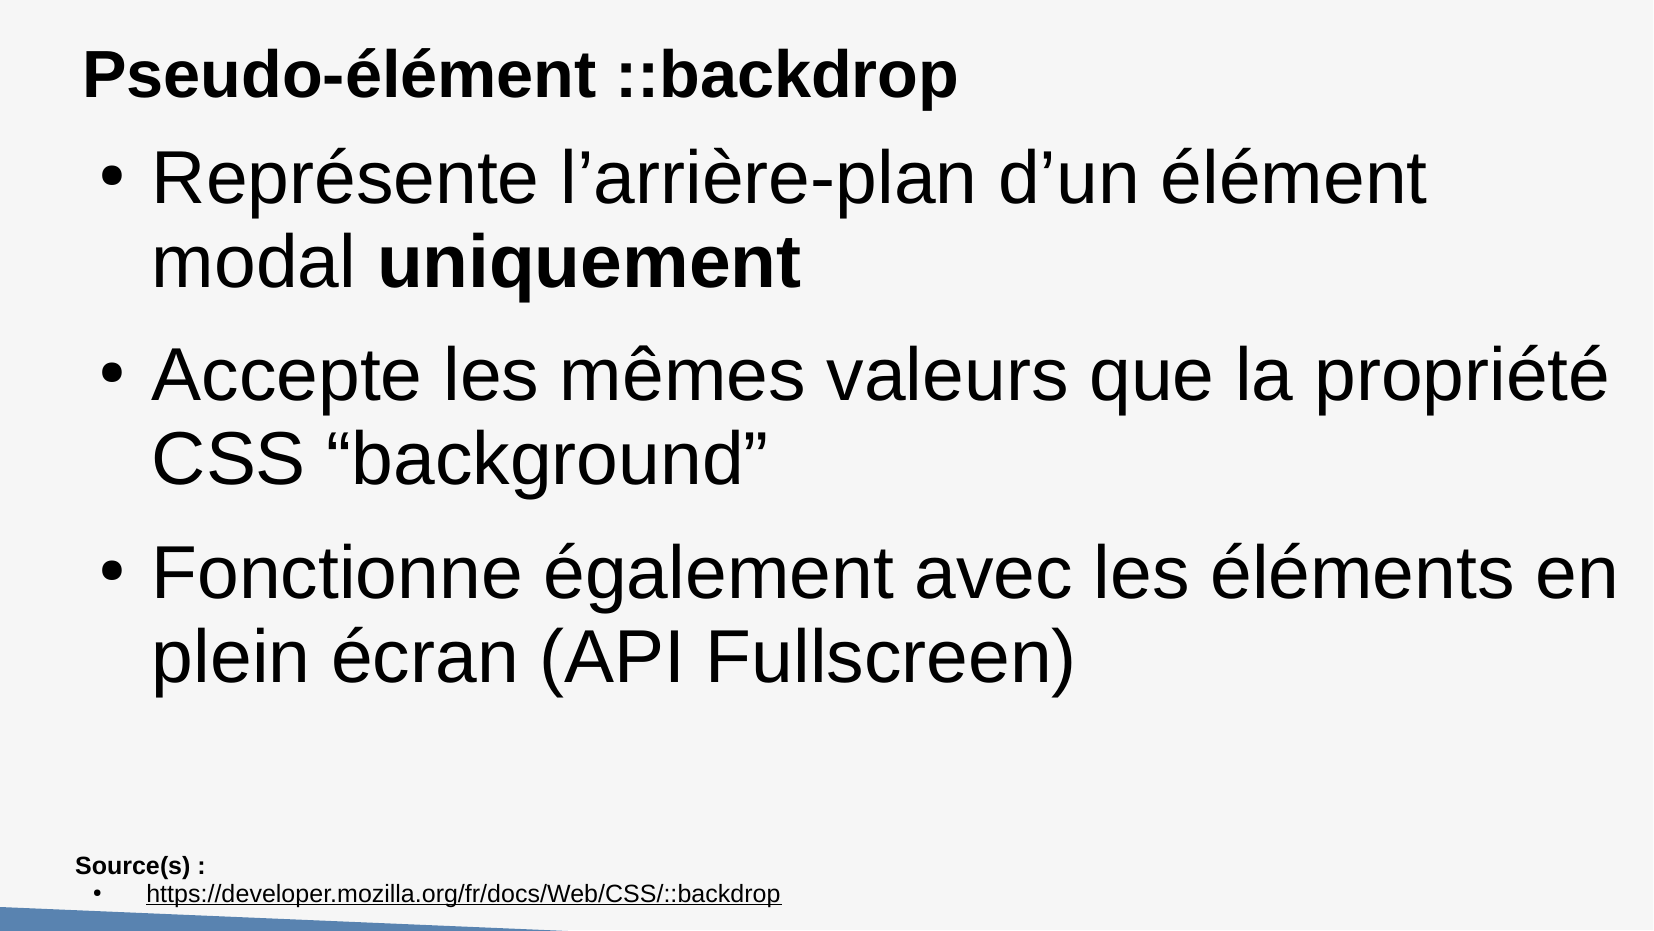

# Pseudo-élément ::backdrop
Représente l’arrière-plan d’un élément modal uniquement
Accepte les mêmes valeurs que la propriété CSS “background”
Fonctionne également avec les éléments en plein écran (API Fullscreen)
Source(s) :
https://developer.mozilla.org/fr/docs/Web/CSS/::backdrop